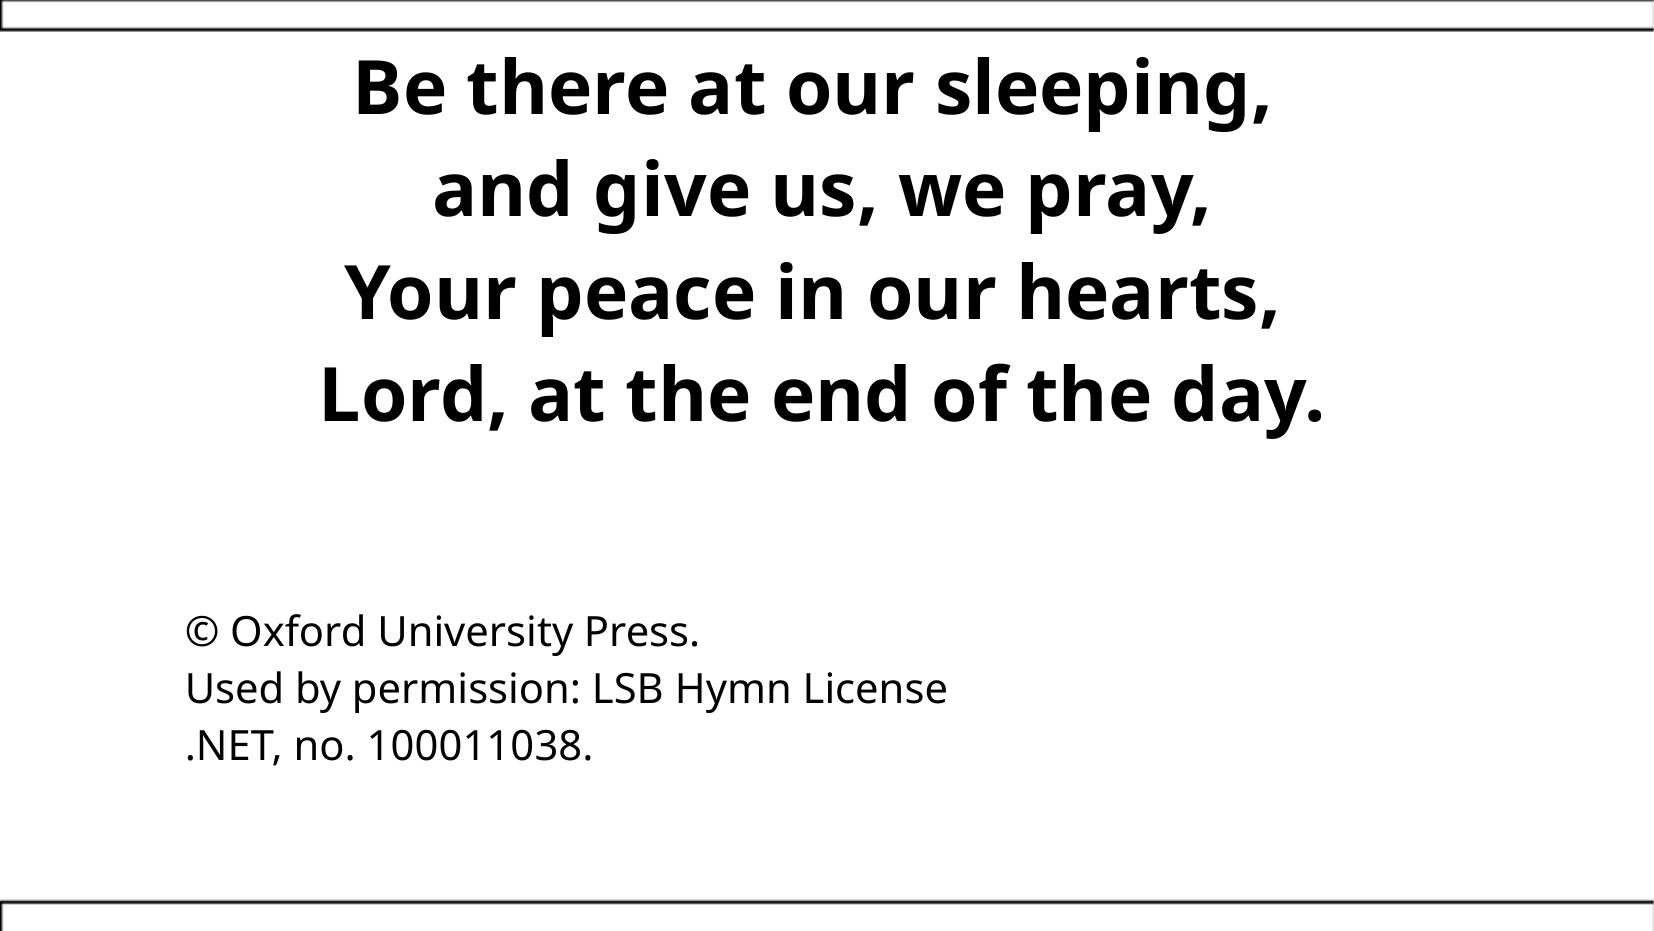

Be there at our sleeping,
and give us, we pray,
Your peace in our hearts,
Lord, at the end of the day.
 © Oxford University Press.
 Used by permission: LSB Hymn License
 .NET, no. 100011038.